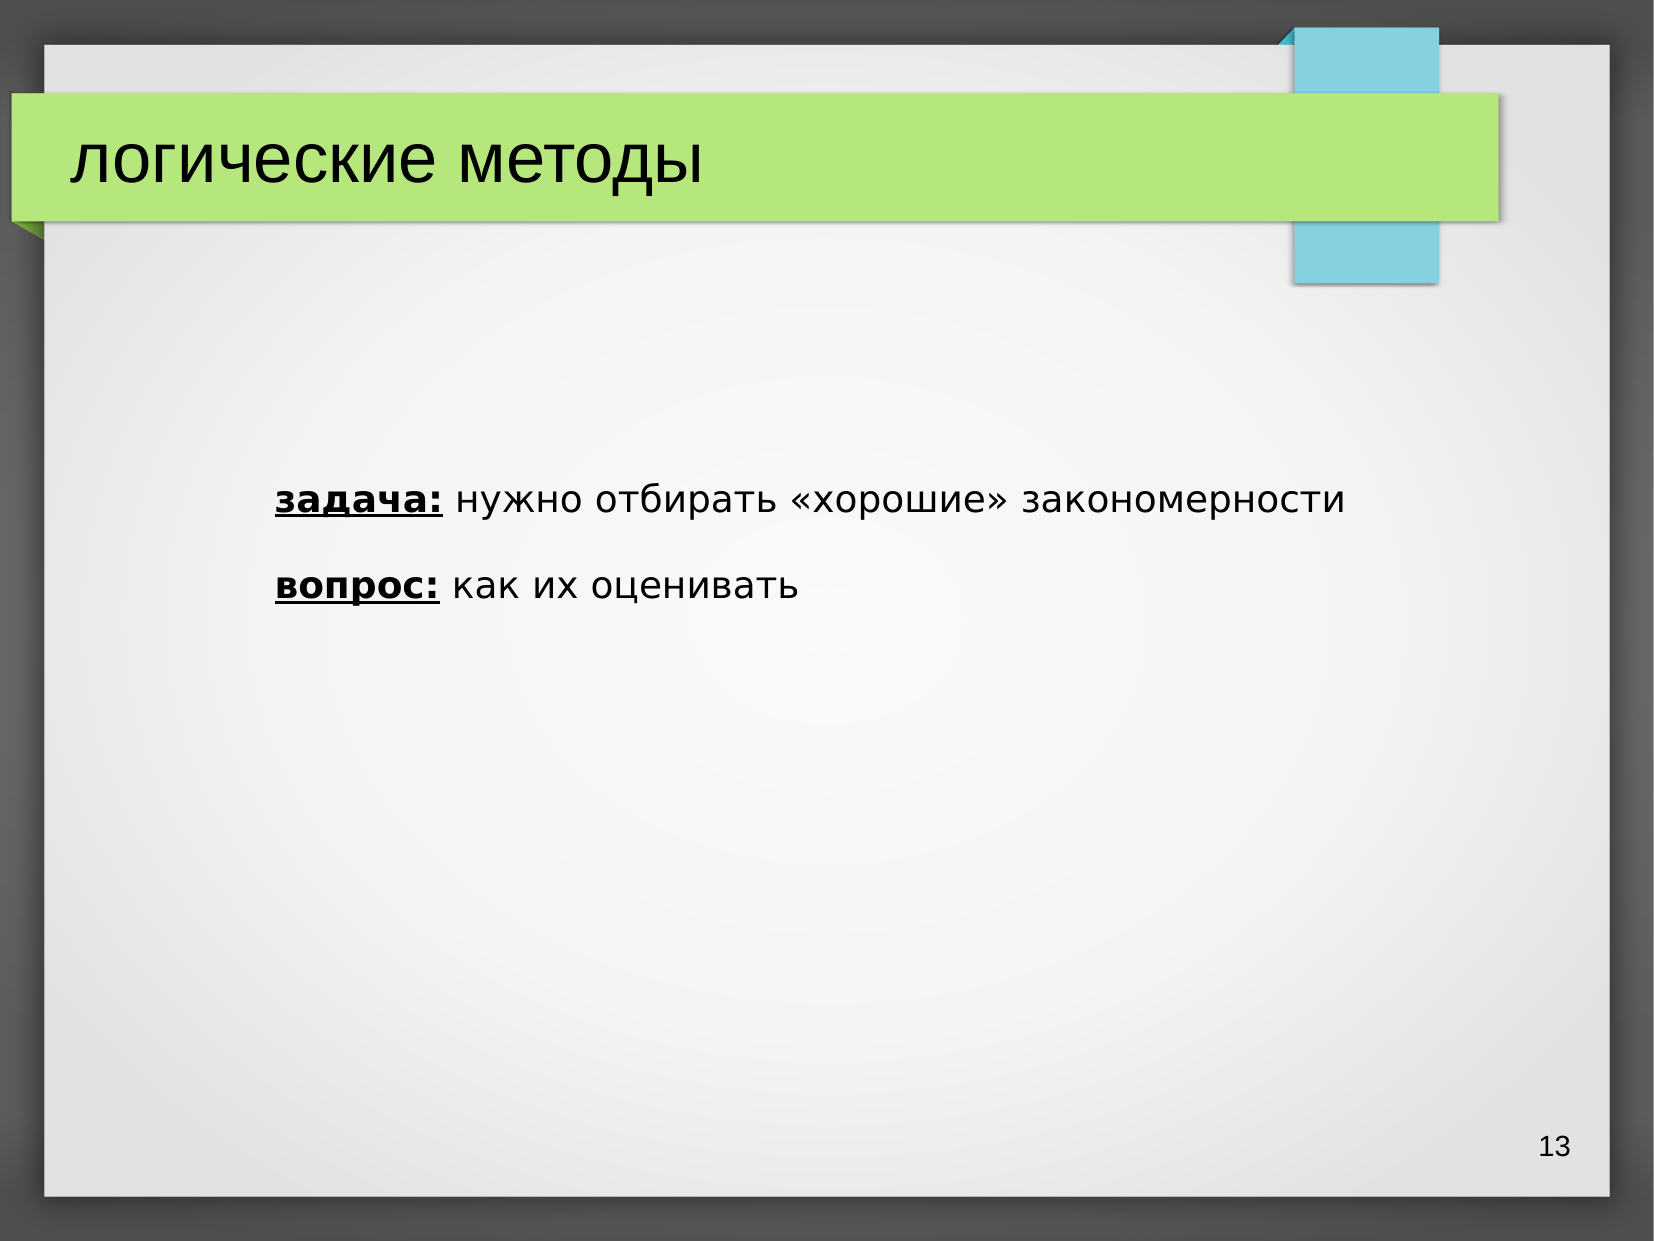

# логические методы
задача: нужно отбирать «хорошие» закономерности
вопрос: как их оценивать
13